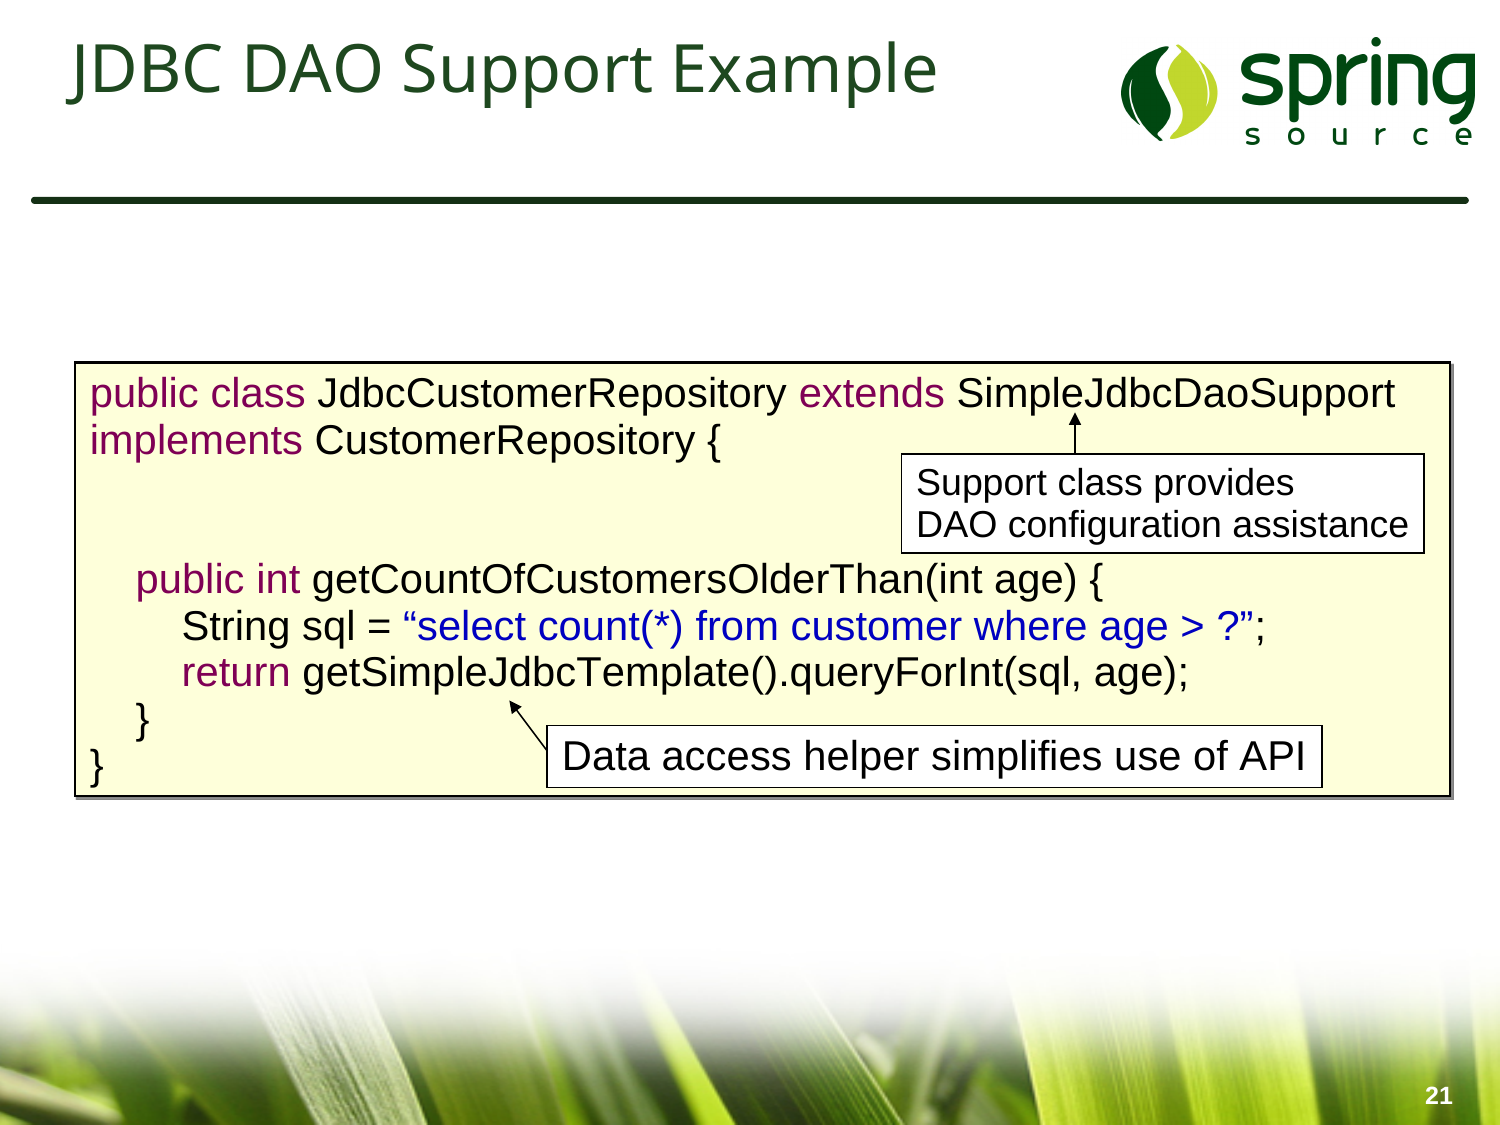

# JDBC DAO Support Example
public class JdbcCustomerRepository extends SimpleJdbcDaoSupport implements CustomerRepository {
 public int getCountOfCustomersOlderThan(int age) {
 String sql = “select count(*) from customer where age > ?”;
 return getSimpleJdbcTemplate().queryForInt(sql, age);
 }
}
Support class provides
DAO configuration assistance
Data access helper simplifies use of API